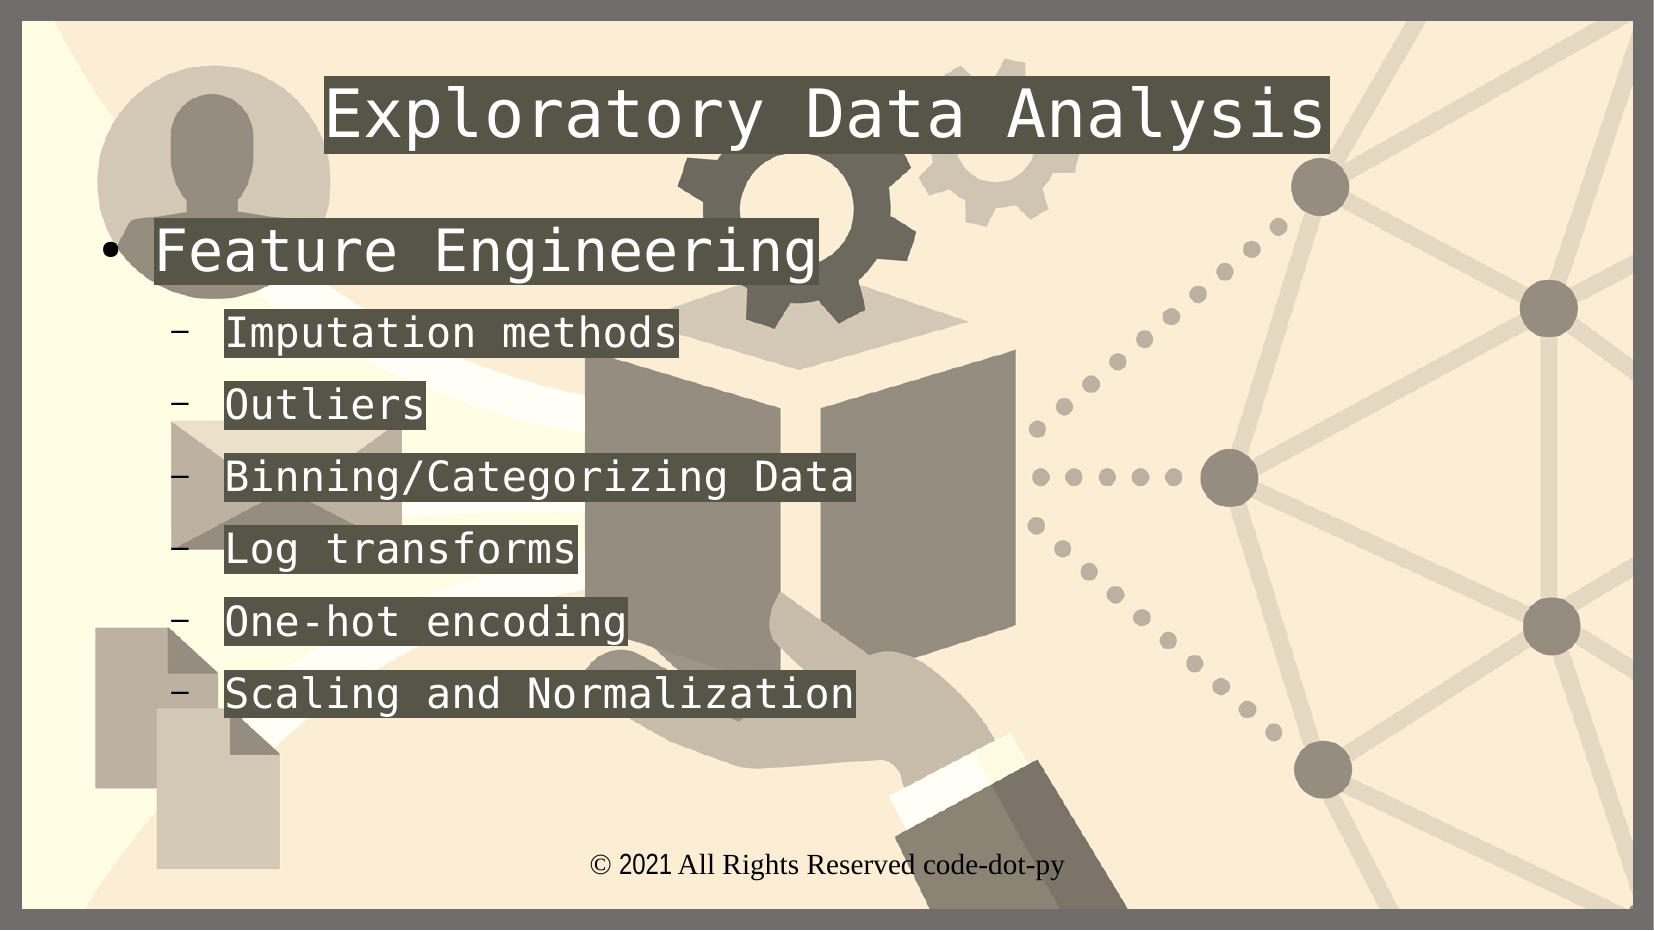

# Exploratory Data Analysis
Feature Engineering
Imputation methods
Outliers
Binning/Categorizing Data
Log transforms
One-hot encoding
Scaling and Normalization